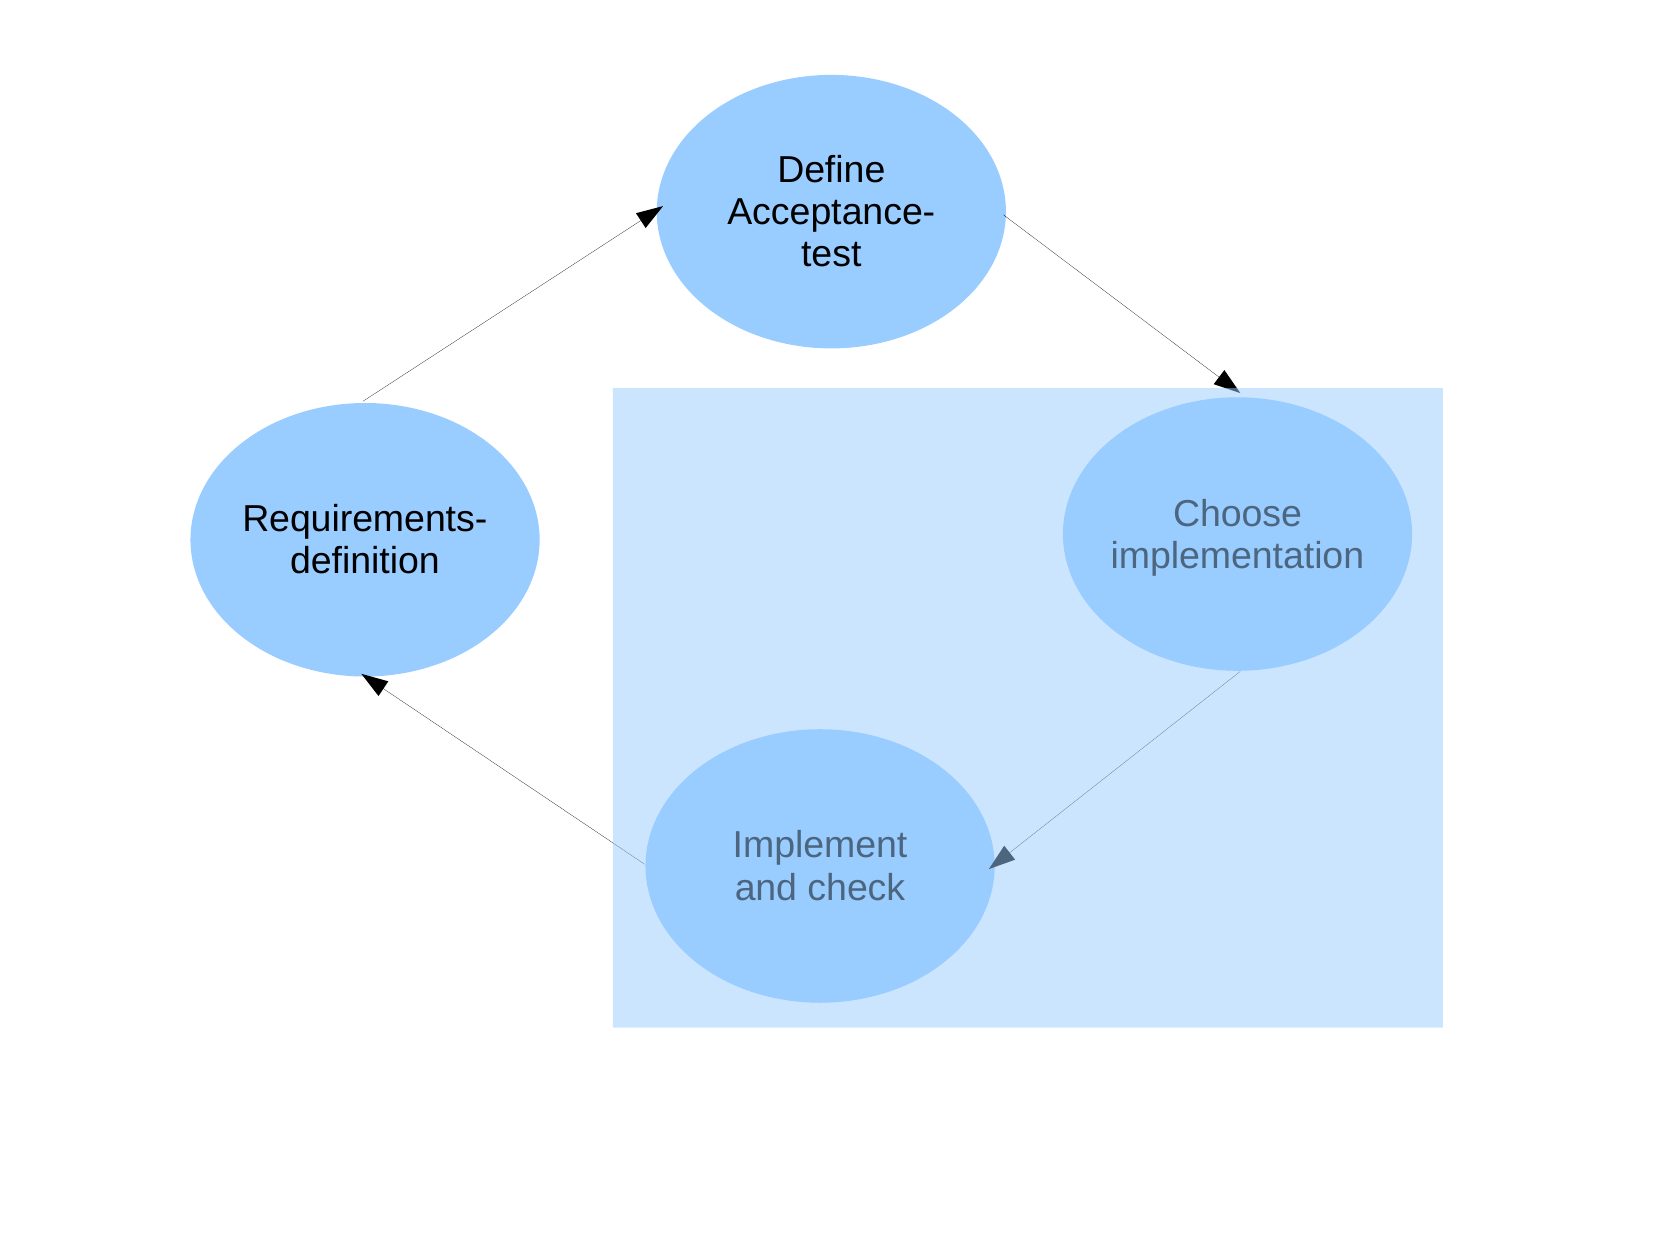

Define
Acceptance-
test
Choose
implementation
Requirements-
definition
Implement
and check